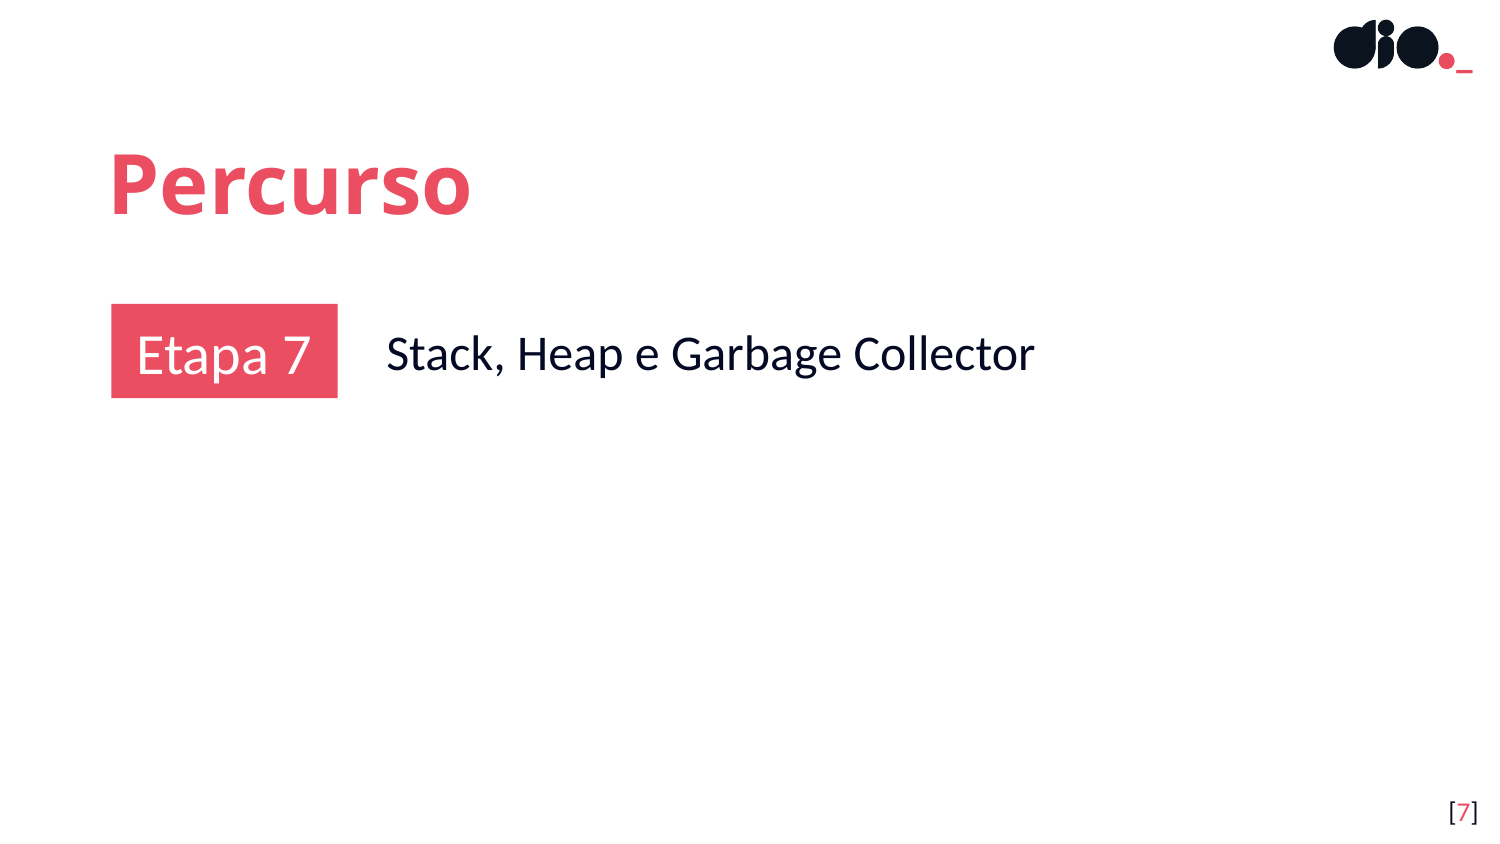

Percurso
Etapa 7
Stack, Heap e Garbage Collector